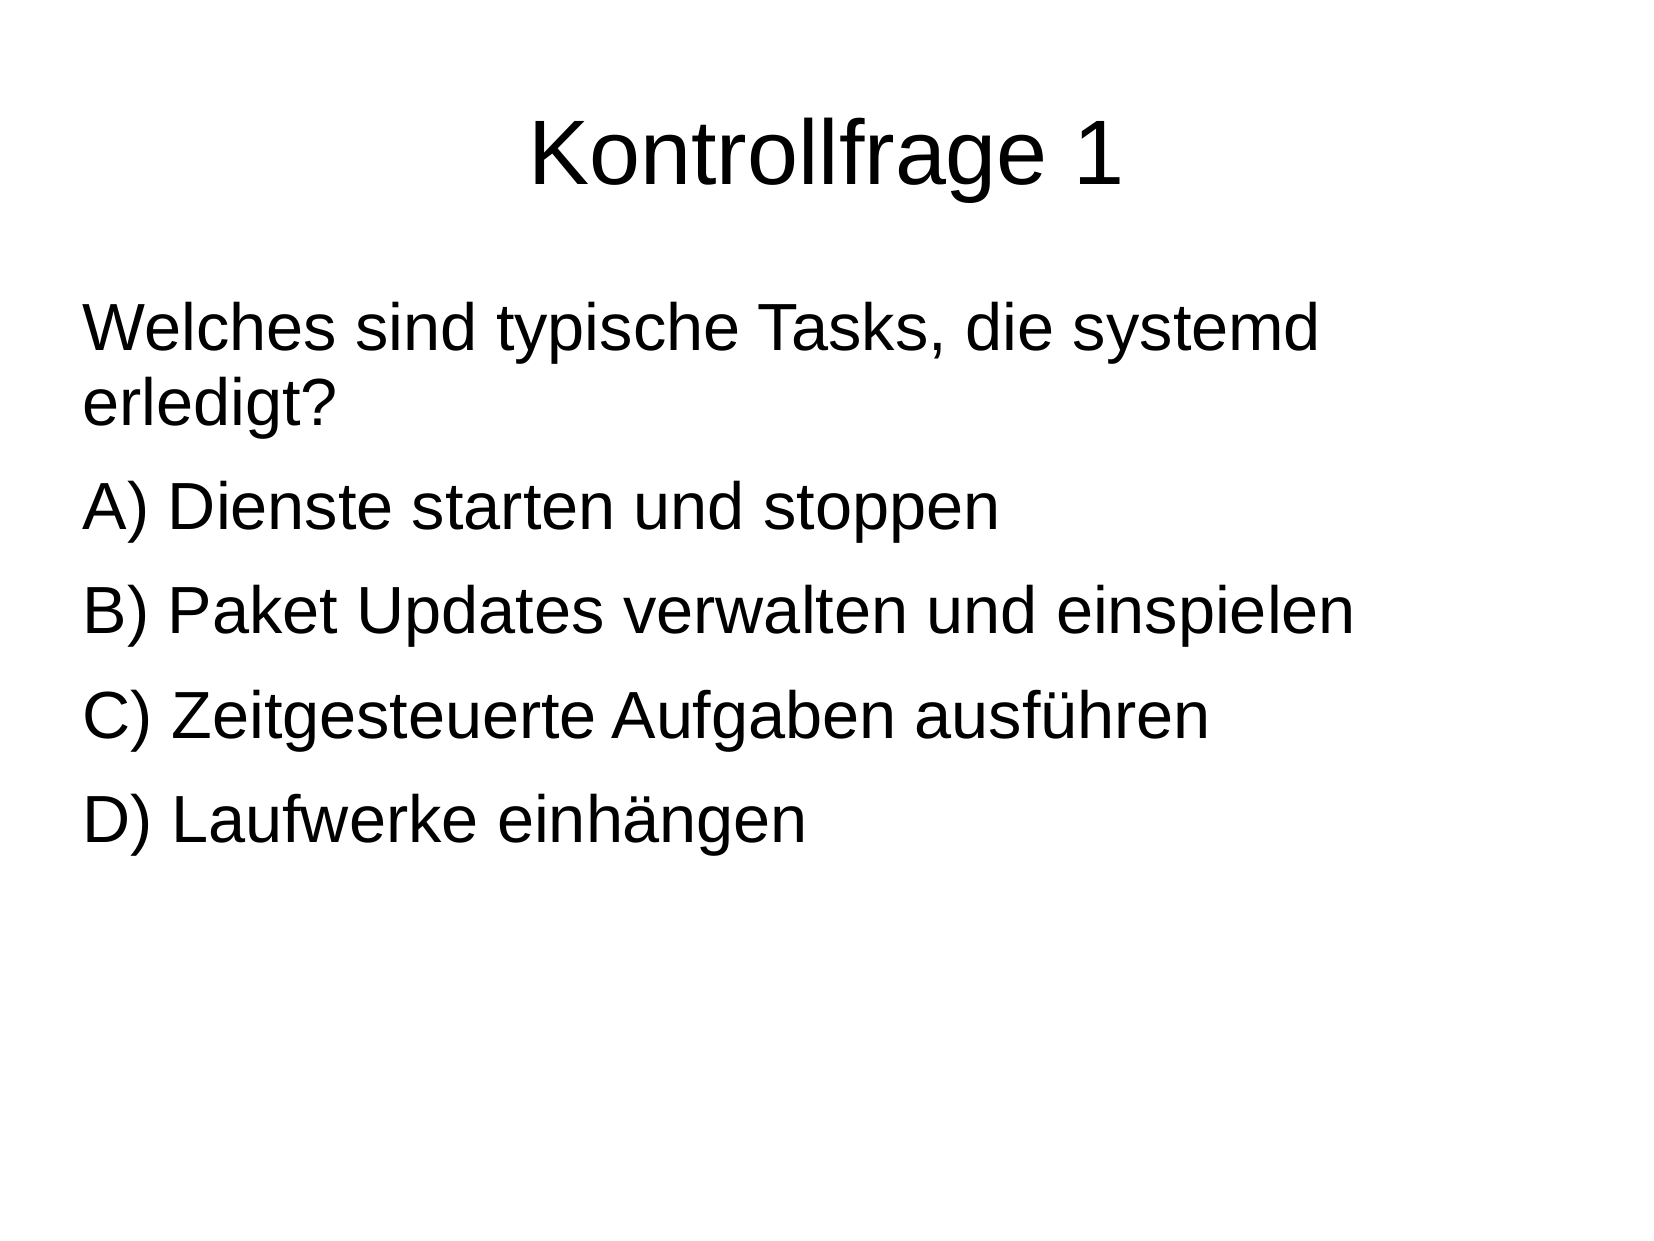

# Kontrollfrage 1
Welches sind typische Tasks, die systemd erledigt?
A) Dienste starten und stoppen
B) Paket Updates verwalten und einspielen
C) Zeitgesteuerte Aufgaben ausführen
D) Laufwerke einhängen